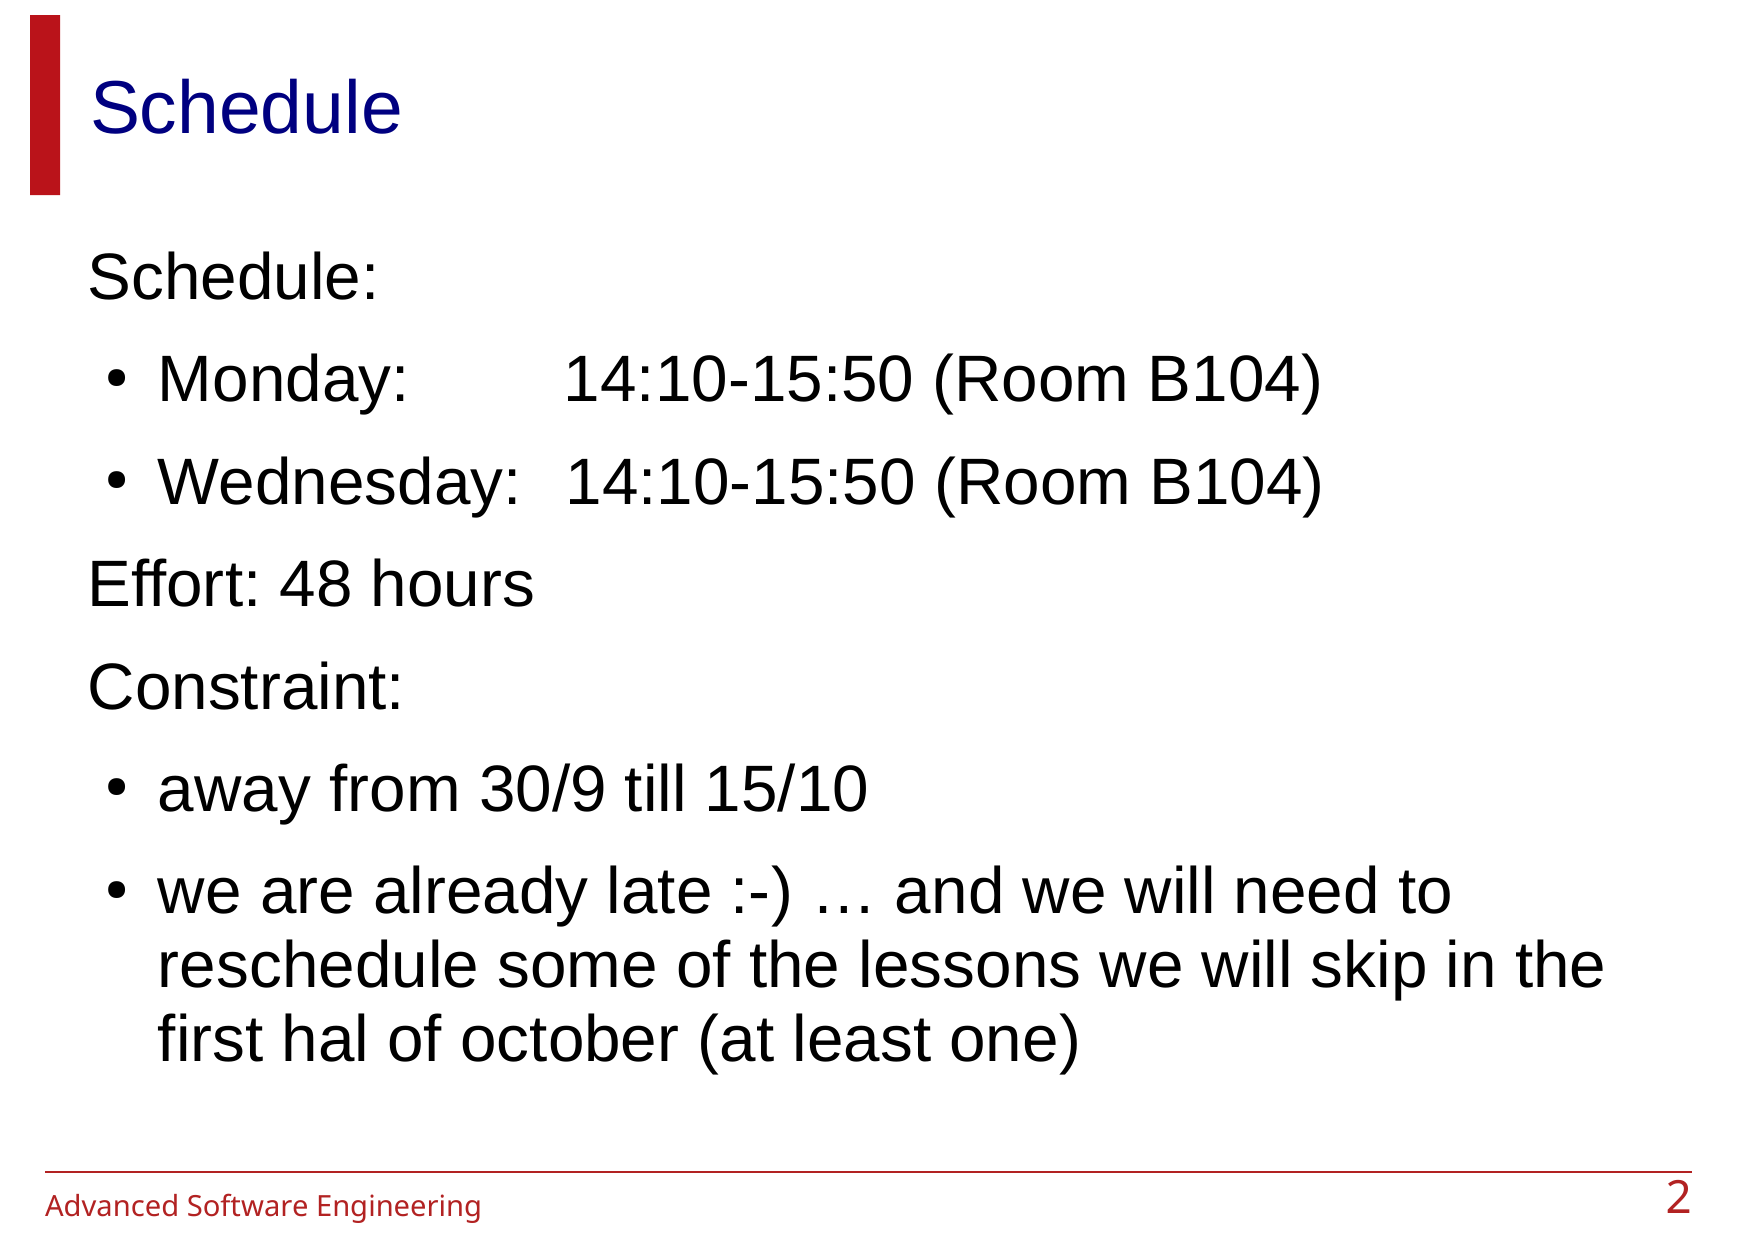

# Schedule
Schedule:
Monday:				 14:10-15:50 (Room B104)
Wednesday:			 14:10-15:50 (Room B104)
Effort: 48 hours
Constraint:
away from 30/9 till 15/10
we are already late :-) … and we will need to reschedule some of the lessons we will skip in the first hal of october (at least one)
2
Advanced Software Engineering